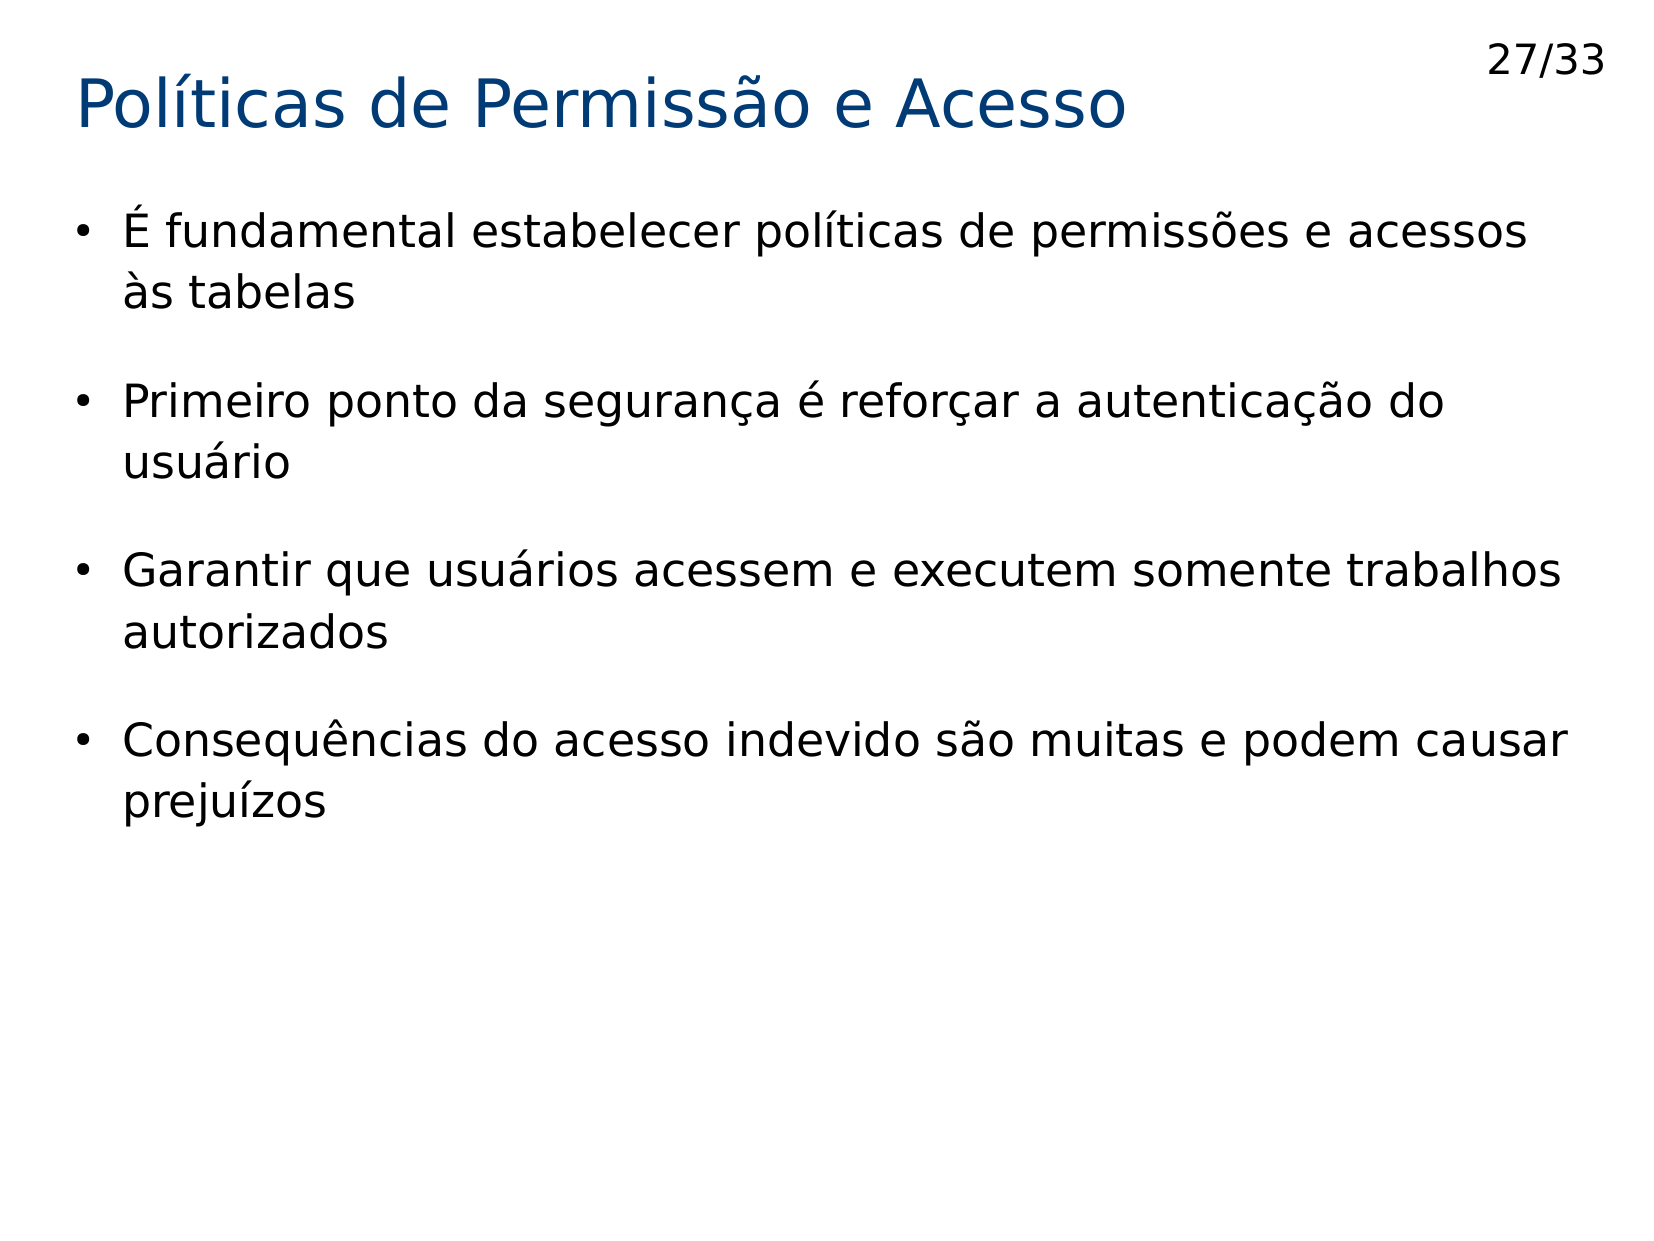

# Políticas de Permissão e Acesso
27
É fundamental estabelecer políticas de permissões e acessos às tabelas
Primeiro ponto da segurança é reforçar a autenticação do usuário
Garantir que usuários acessem e executem somente trabalhos autorizados
Consequências do acesso indevido são muitas e podem causar prejuízos